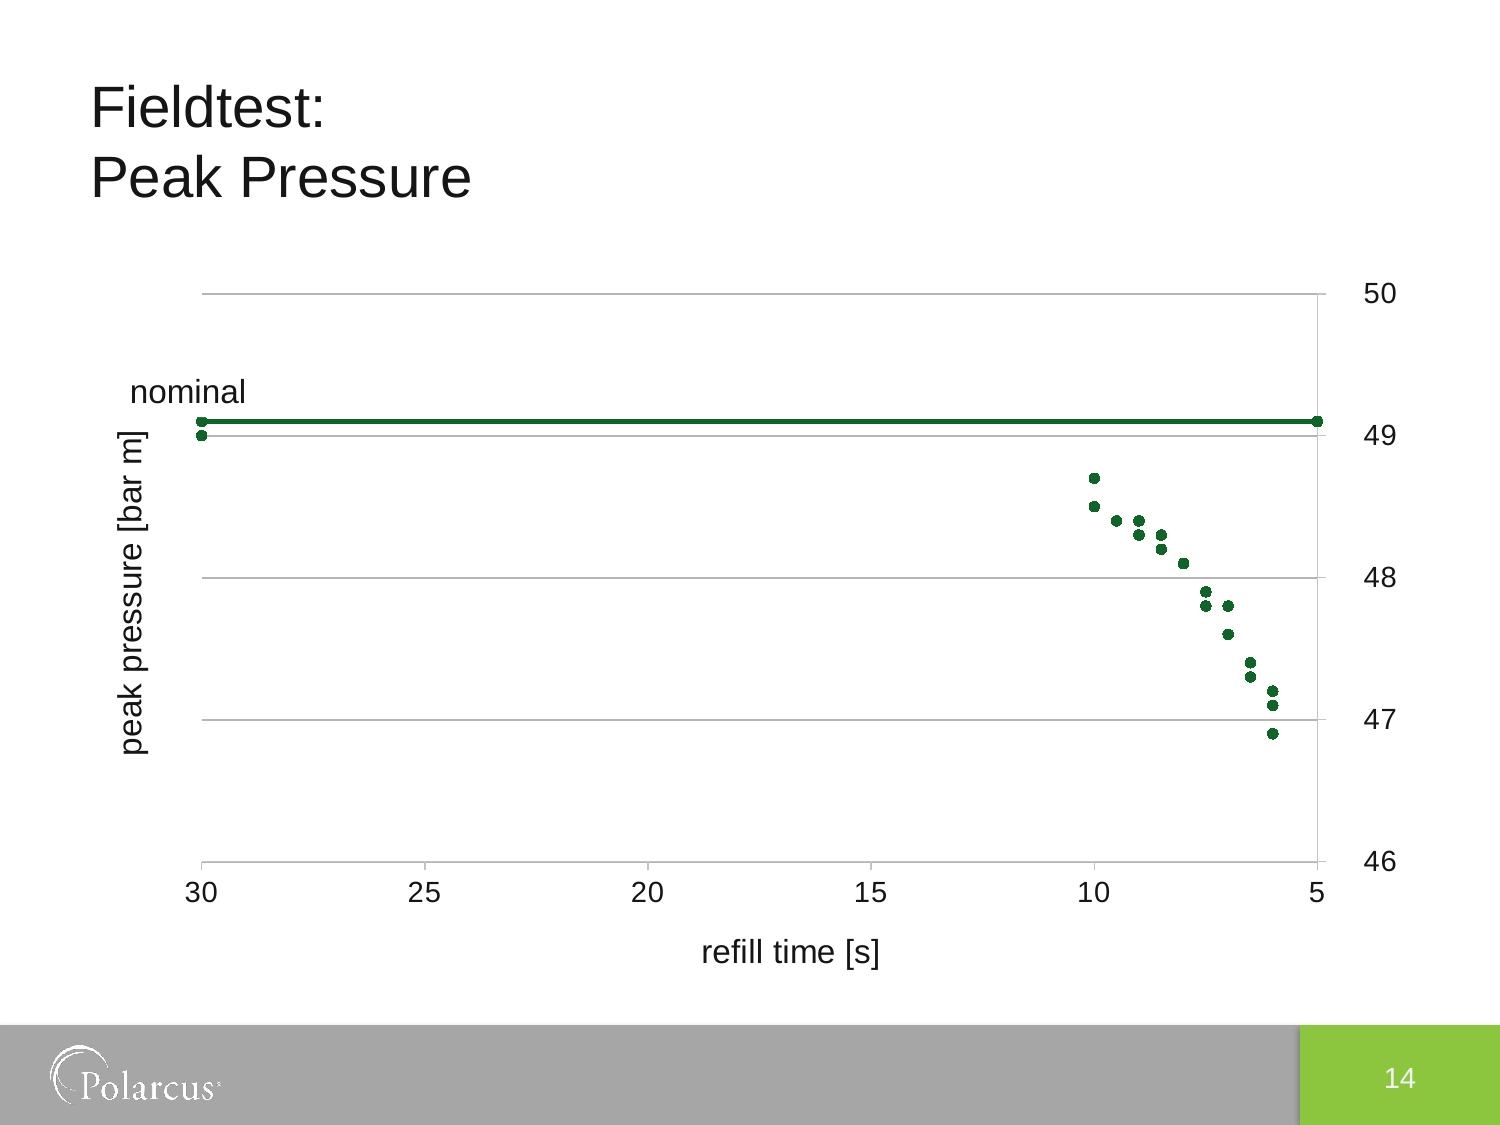

# Fieldtest: Peak Pressure
### Chart
| Category | Y-Values |
|---|---|nominal